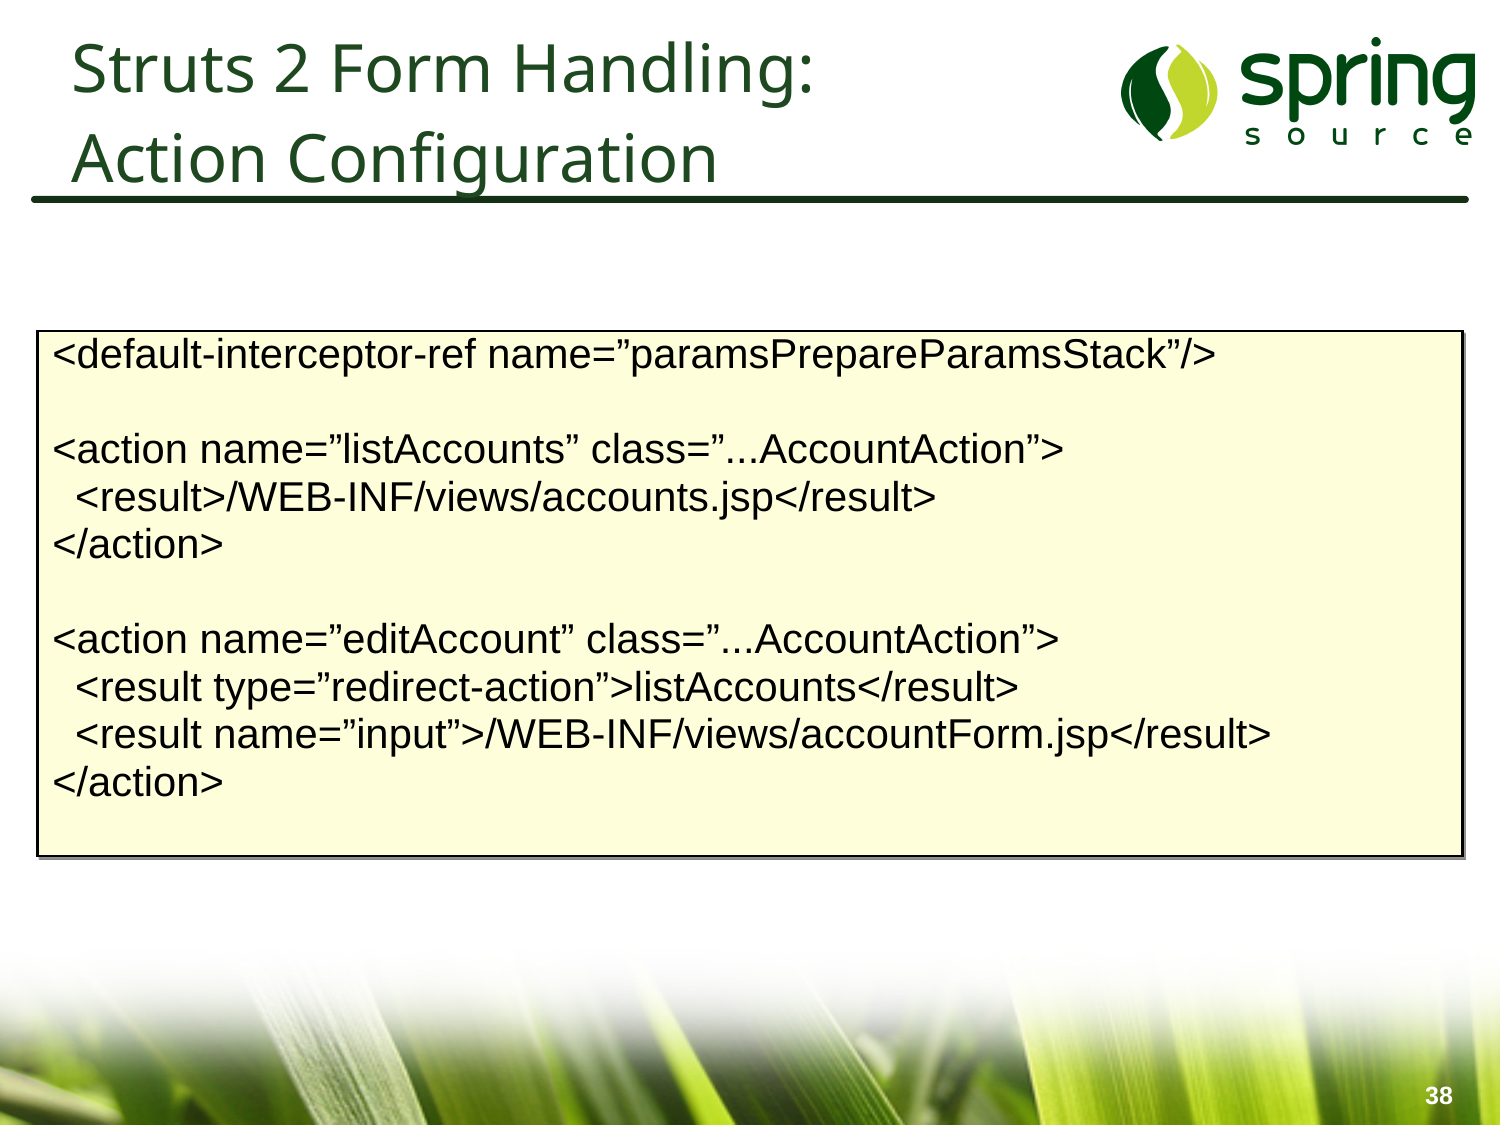

# Struts 2 Form Handling: Action Configuration
<default-interceptor-ref name=”paramsPrepareParamsStack”/>
<action name=”listAccounts” class=”...AccountAction”>
 <result>/WEB-INF/views/accounts.jsp</result>
</action>
<action name=”editAccount” class=”...AccountAction”>
 <result type=”redirect-action”>listAccounts</result>
 <result name=”input”>/WEB-INF/views/accountForm.jsp</result>
</action>